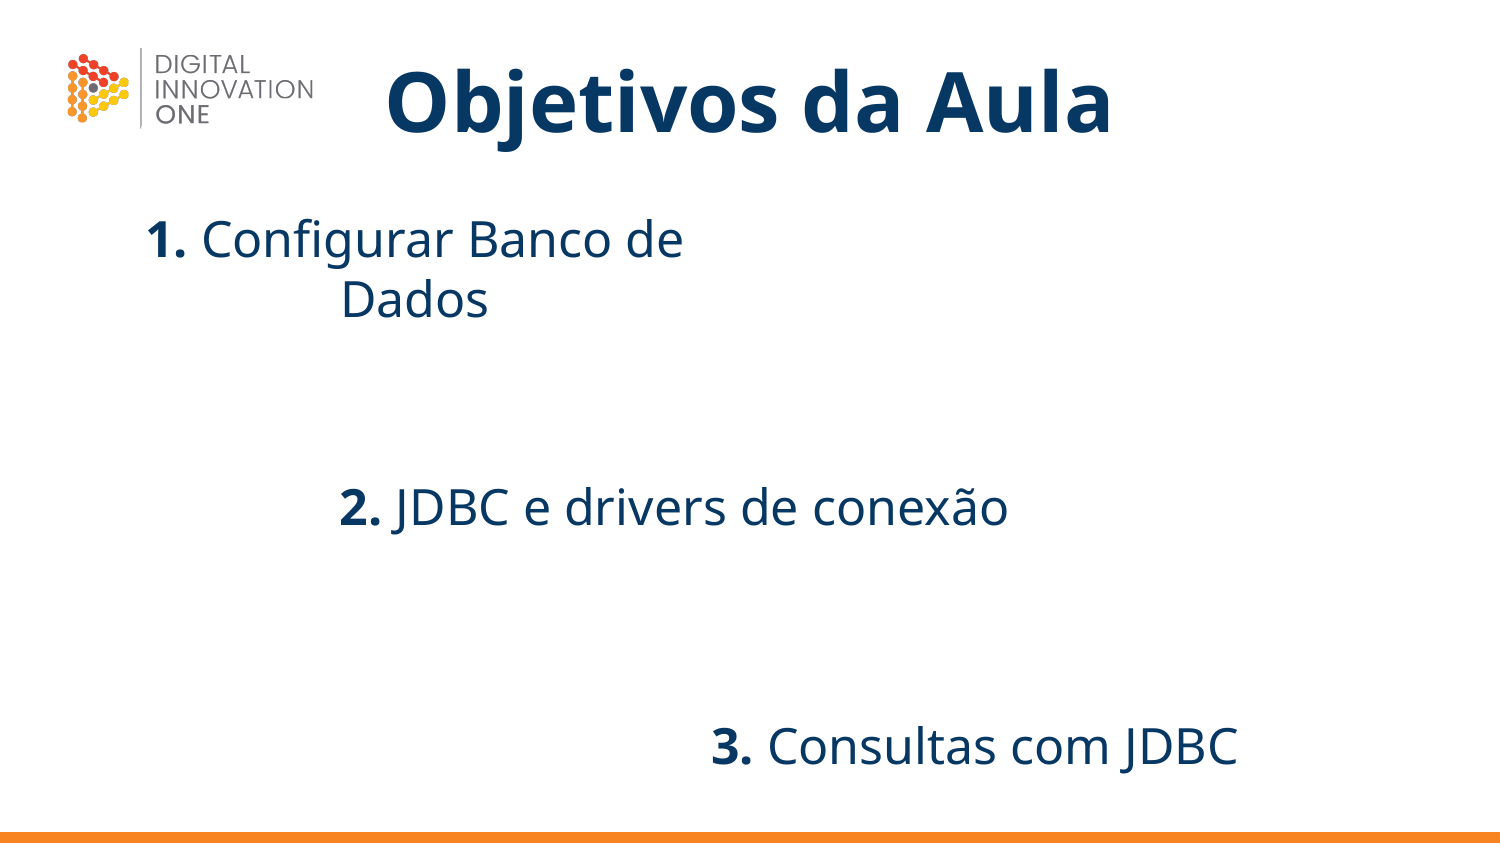

# Objetivos da Aula
1. Configurar Banco de Dados
2. JDBC e drivers de conexão
3. Consultas com JDBC